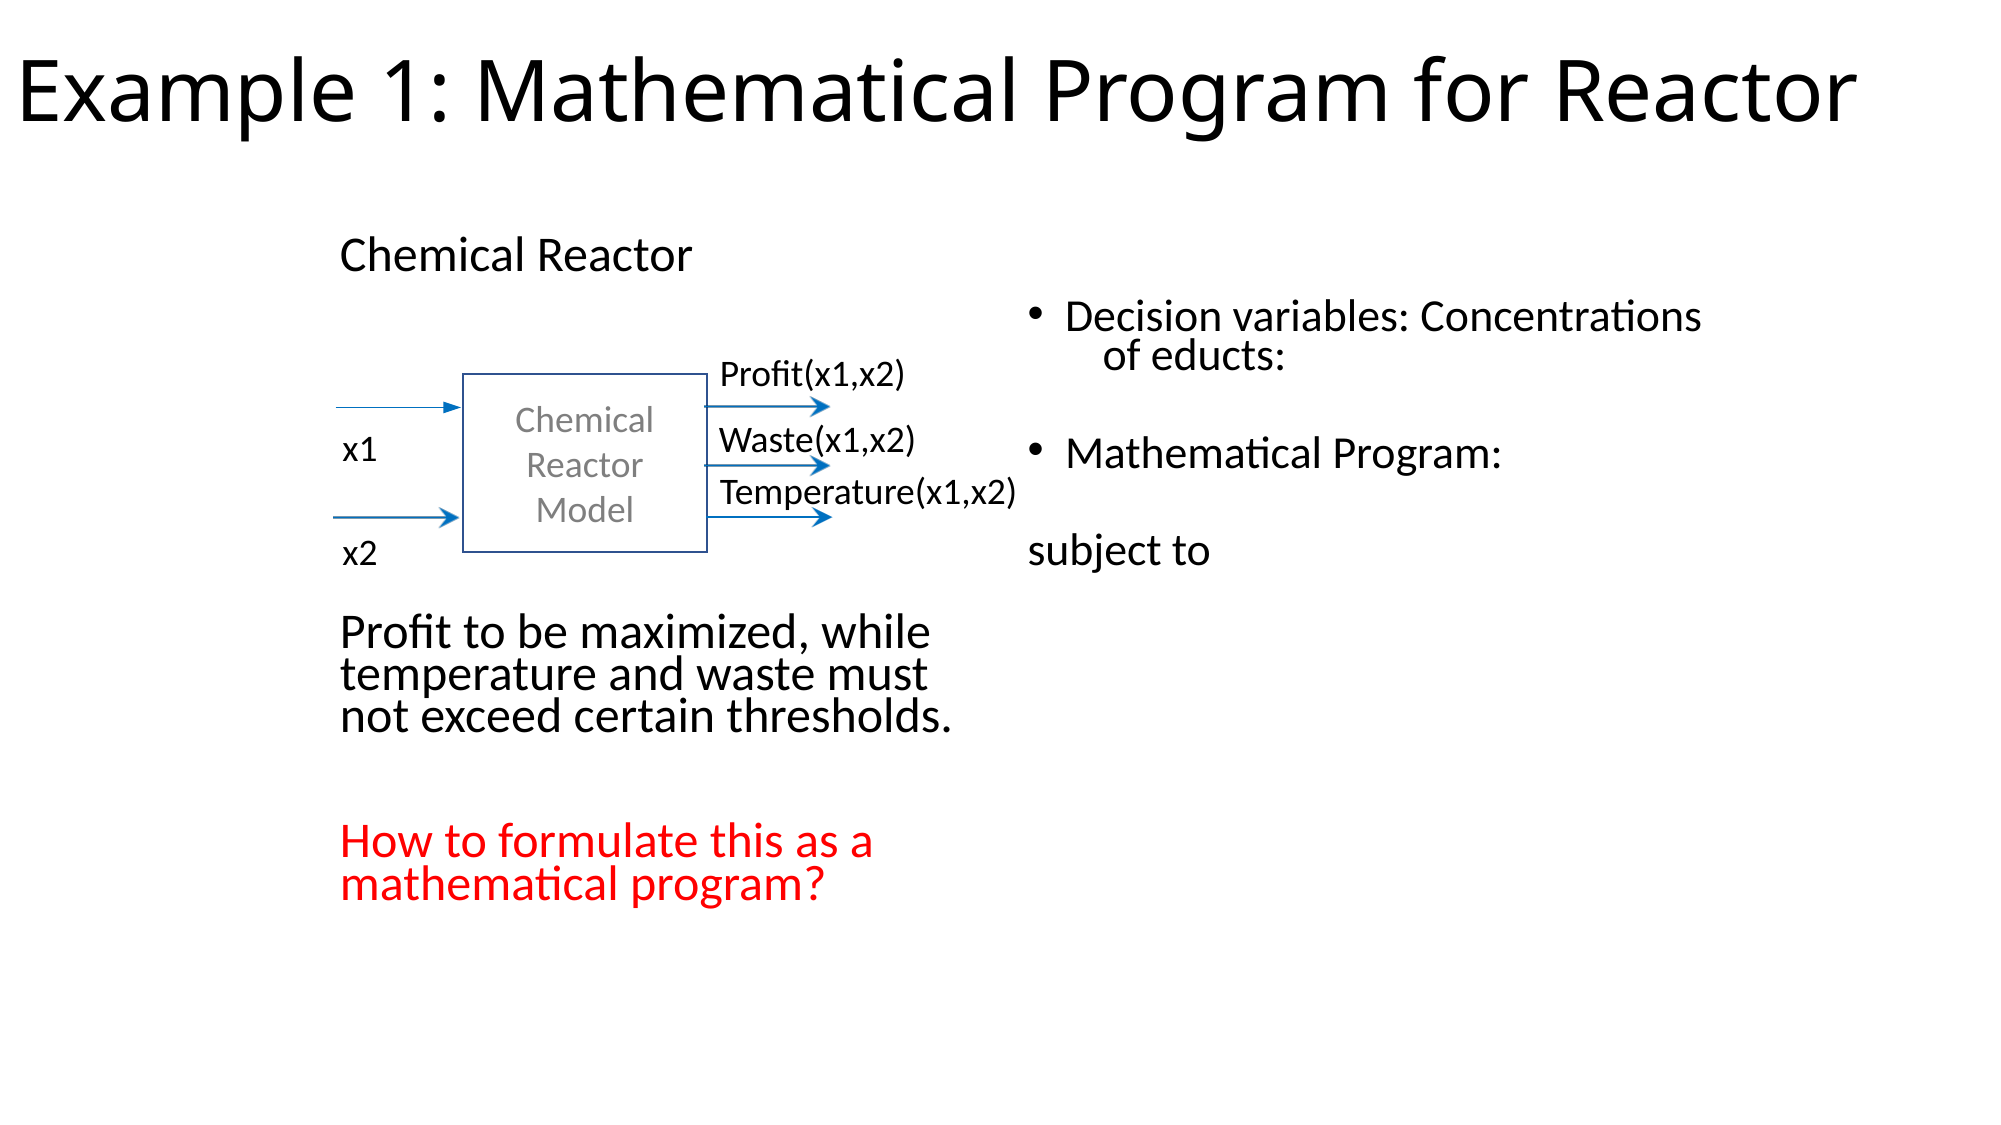

# Example 1: Mathematical Program for Reactor
Chemical Reactor
Profit to be maximized, while temperature and waste must not exceed certain thresholds.
How to formulate this as a mathematical program?
Decision variables: Concentrations of educts:
Mathematical Program:
subject to
Profit(x1,x2)
Chemical
Reactor Model
Waste(x1,x2)
x1
Temperature(x1,x2)
x2